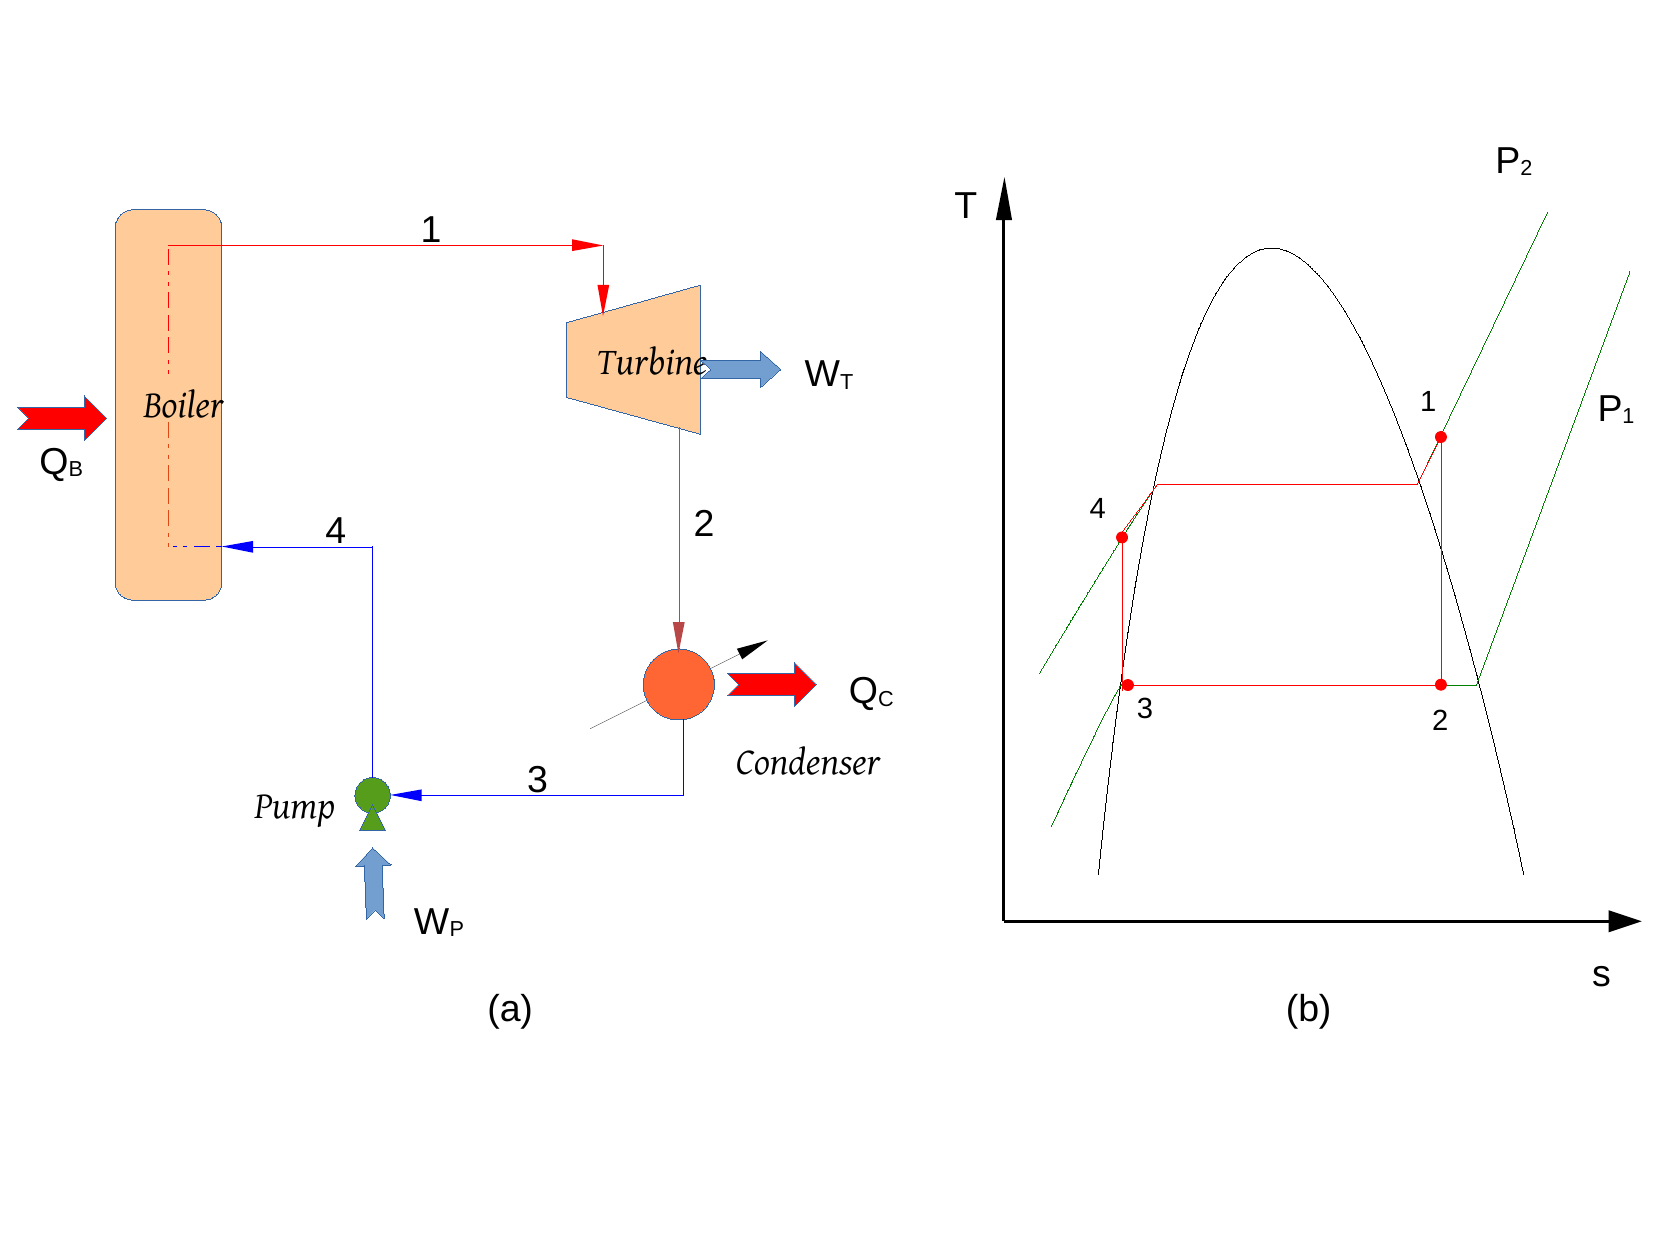

P2
T
1
Turbine
WT
1
Boiler
P1
QB
4
2
4
QC
3
2
Condenser
3
Pump
WP
s
(a)
(b)